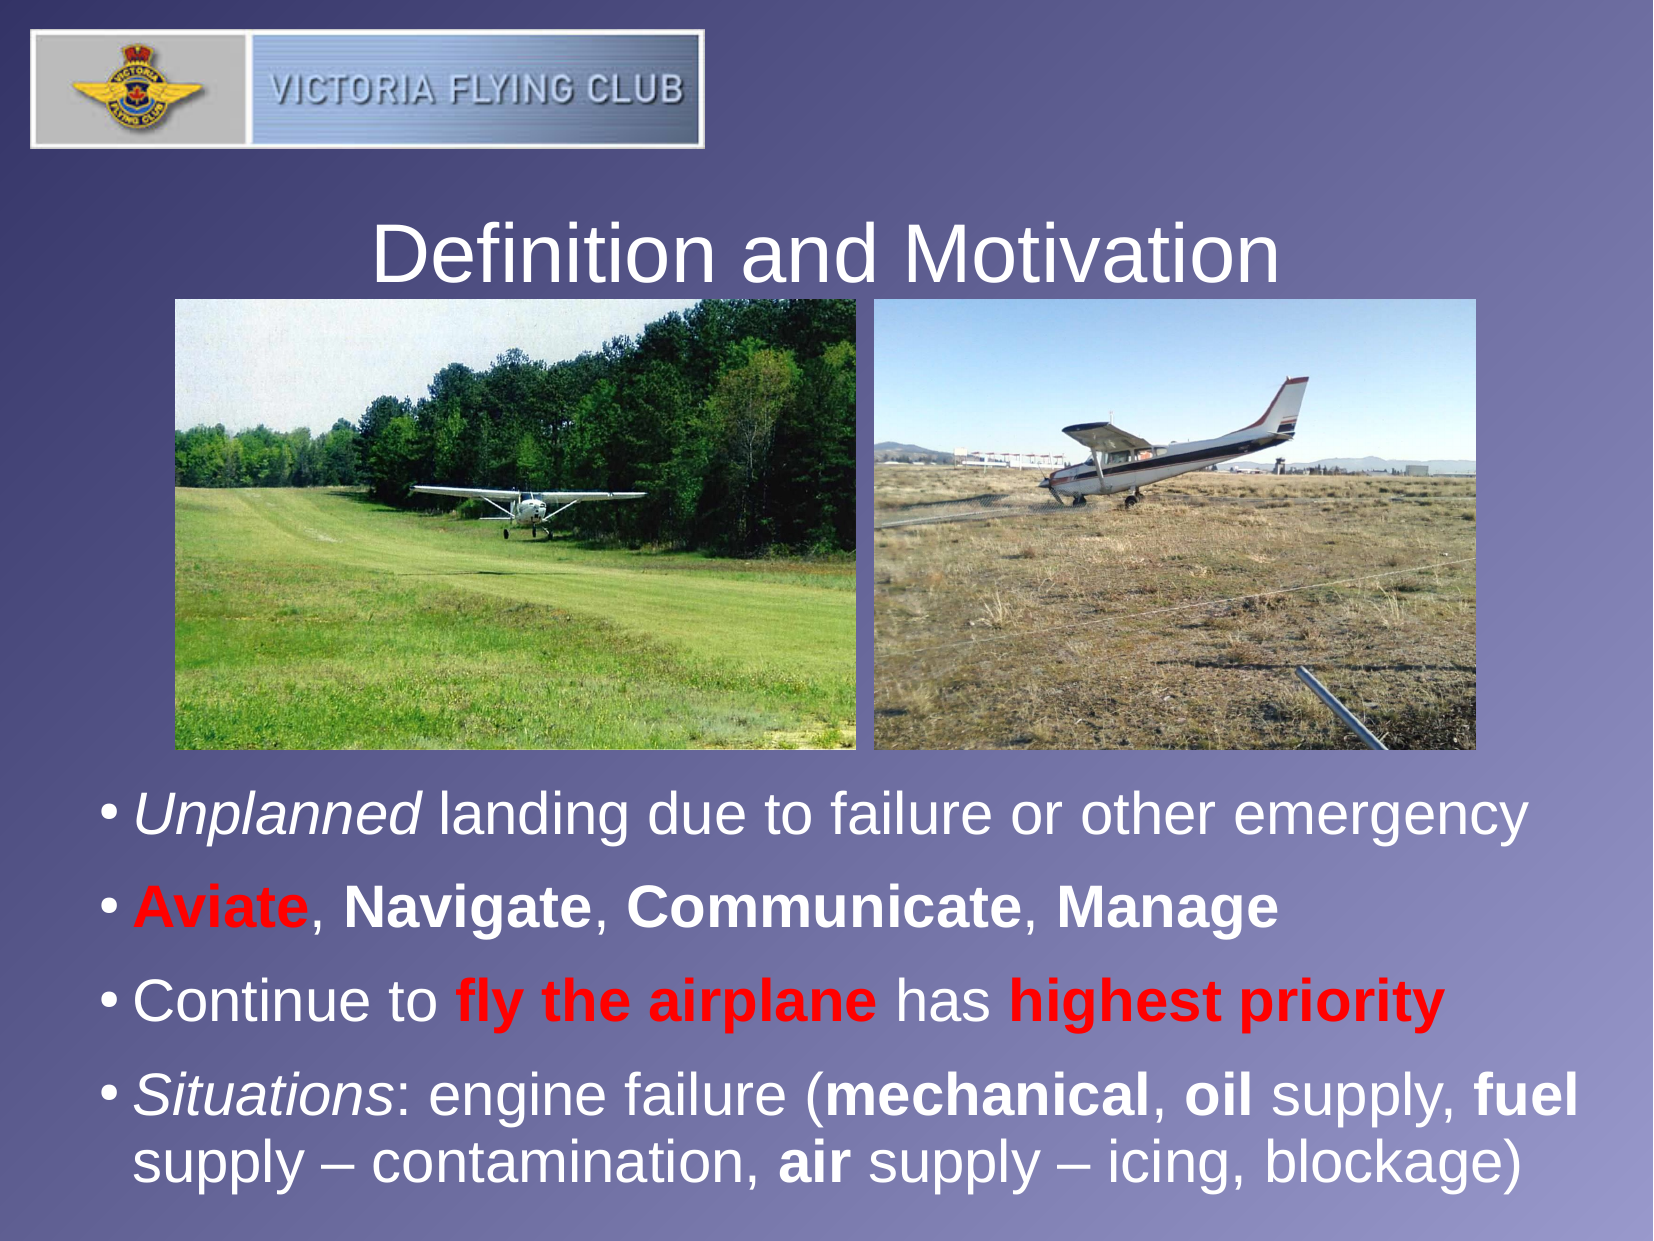

Definition and Motivation
# Unplanned landing due to failure or other emergency
Aviate, Navigate, Communicate, Manage
Continue to fly the airplane has highest priority
Situations: engine failure (mechanical, oil supply, fuel supply – contamination, air supply – icing, blockage)